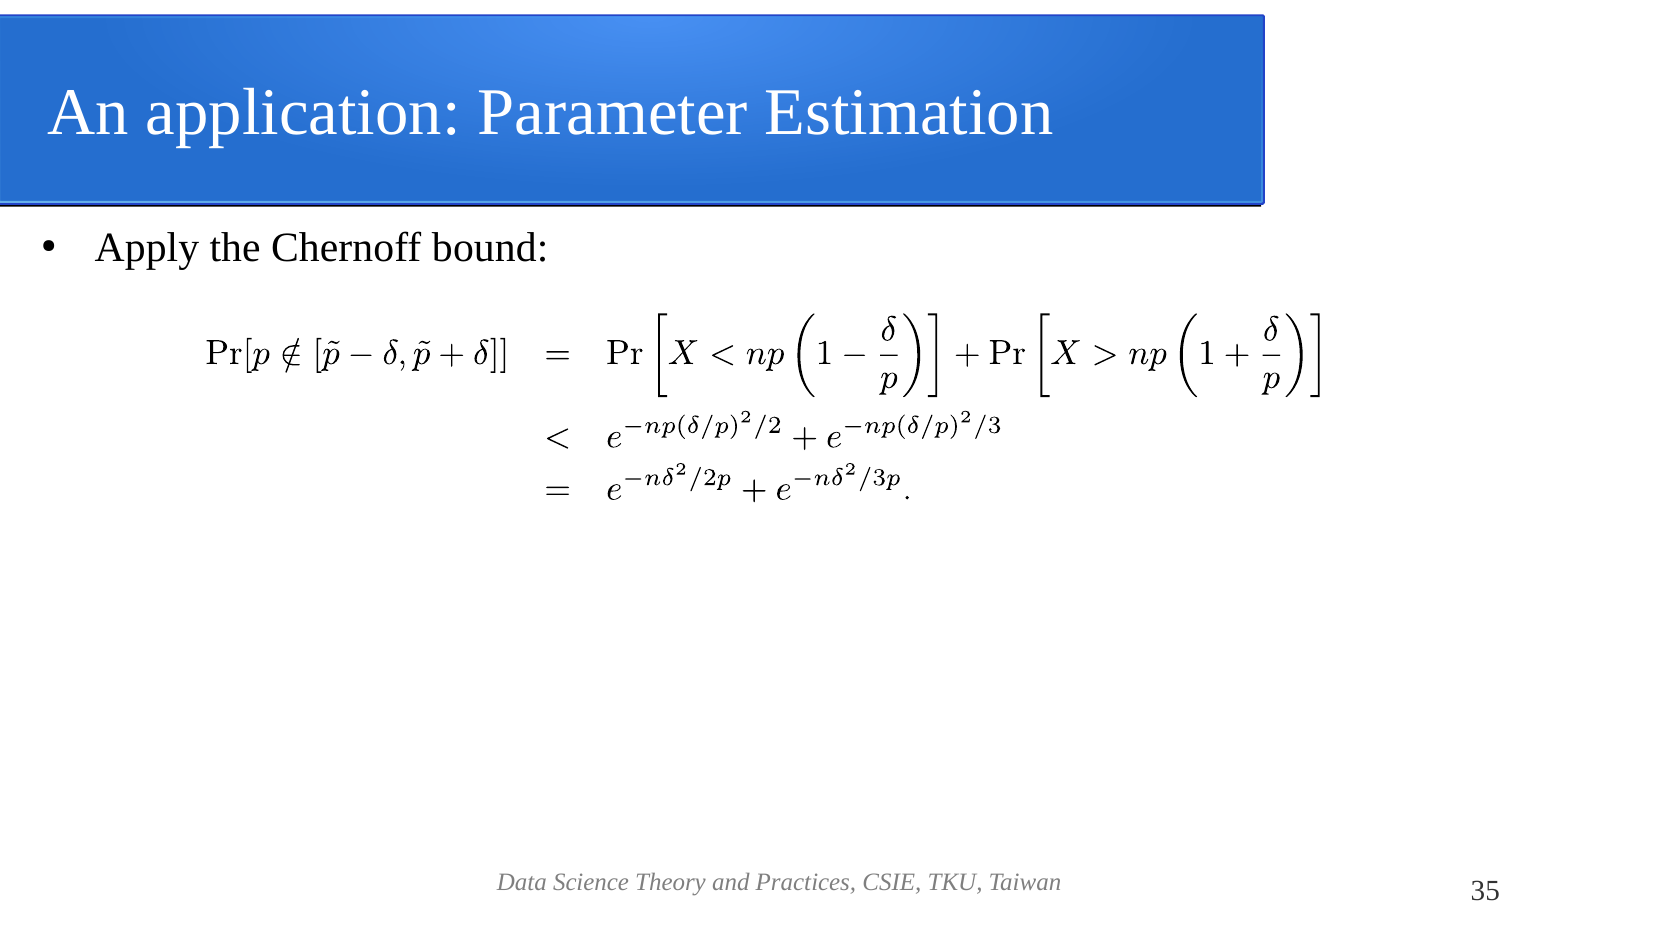

# An application: Parameter Estimation
Apply the Chernoff bound:
Data Science Theory and Practices, CSIE, TKU, Taiwan
35